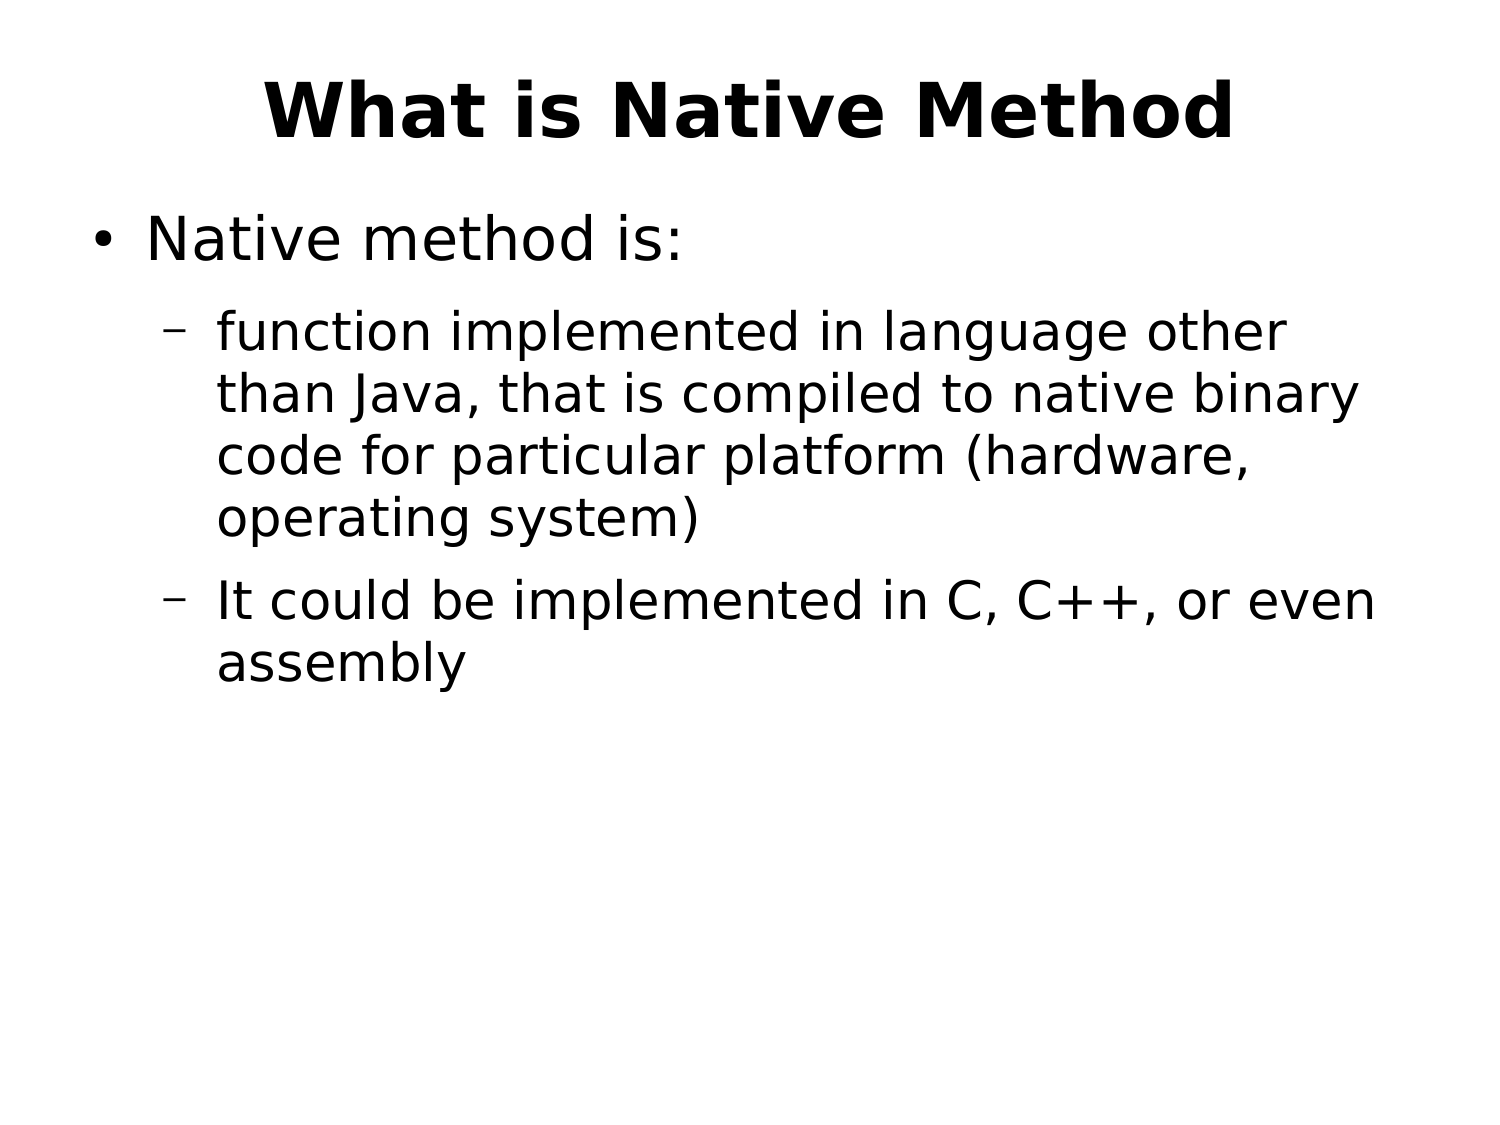

# What is Native Method
Native method is:
function implemented in language other than Java, that is compiled to native binary code for particular platform (hardware, operating system)
It could be implemented in C, C++, or even assembly